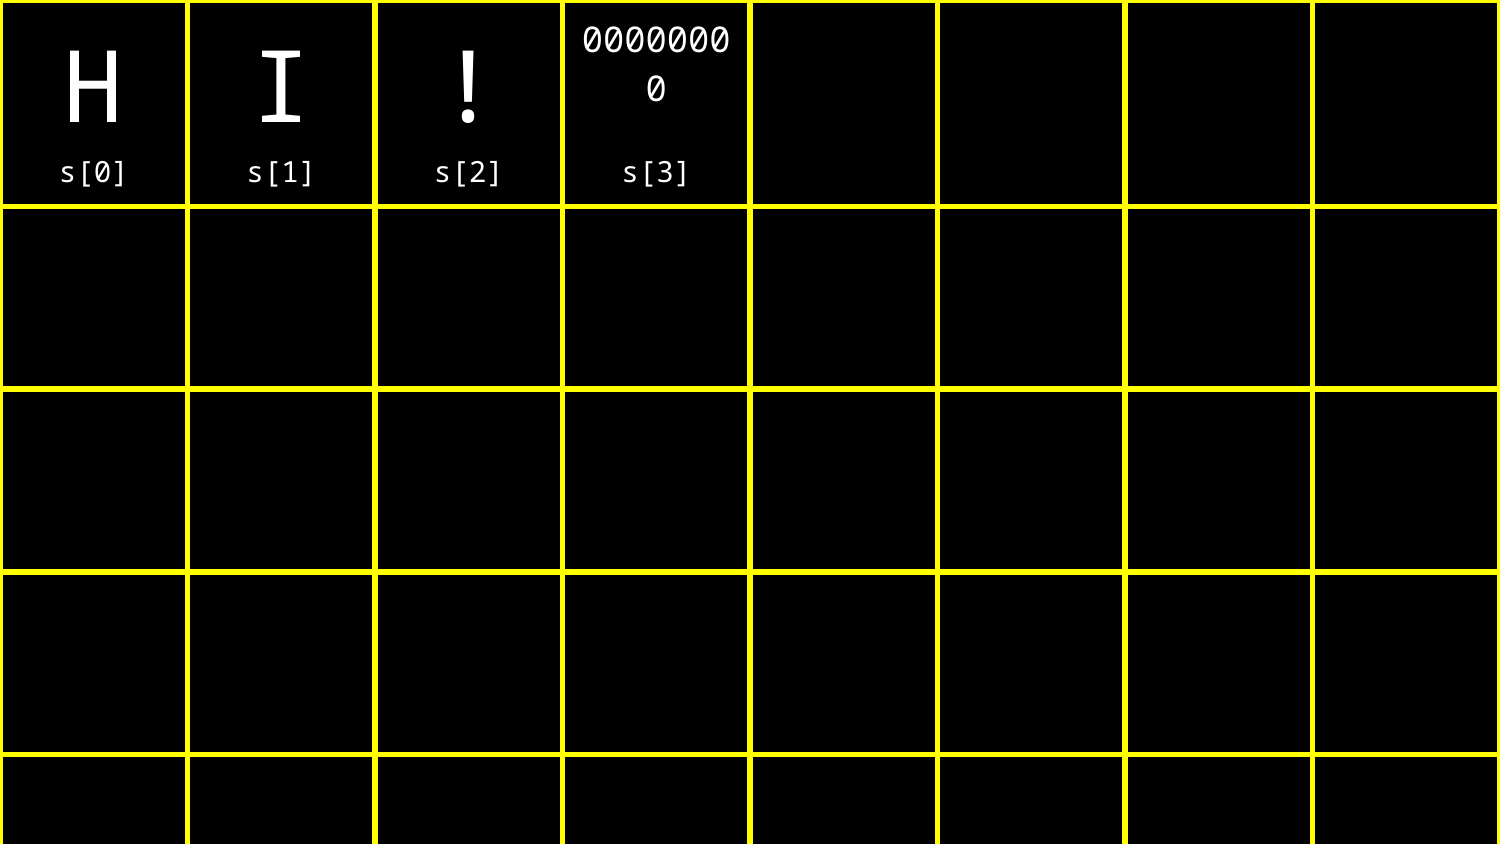

| H s[0] | I s[1] | ! s[2] | 00000000 s[3] | | | | |
| --- | --- | --- | --- | --- | --- | --- | --- |
| | | | | | | | |
| | | | | | | | |
| | | | | | | | |
| | | | | | | | |